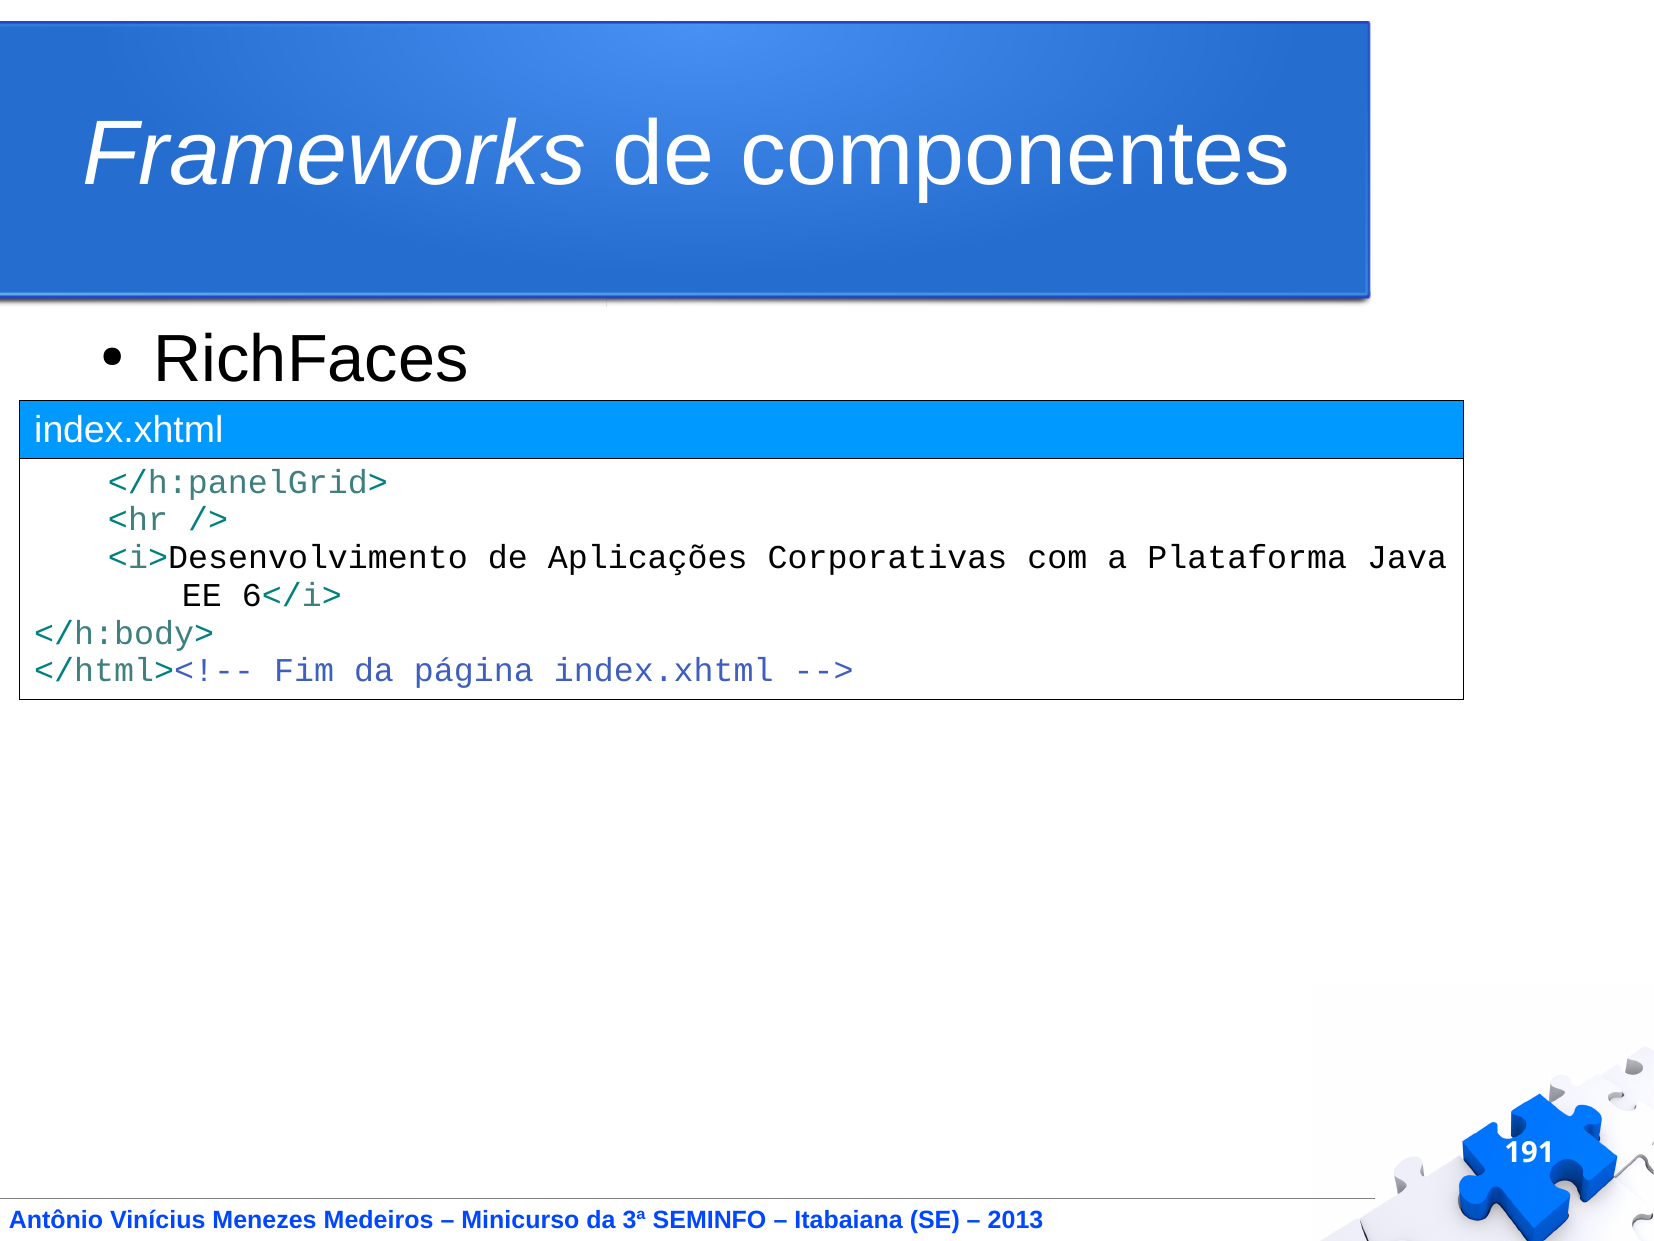

# Frameworks de componentes
RichFaces
| index.xhtml |
| --- |
| </h:panelGrid> <hr /> <i>Desenvolvimento de Aplicações Corporativas com a Plataforma Java EE 6</i> </h:body> </html><!-- Fim da página index.xhtml --> |
191